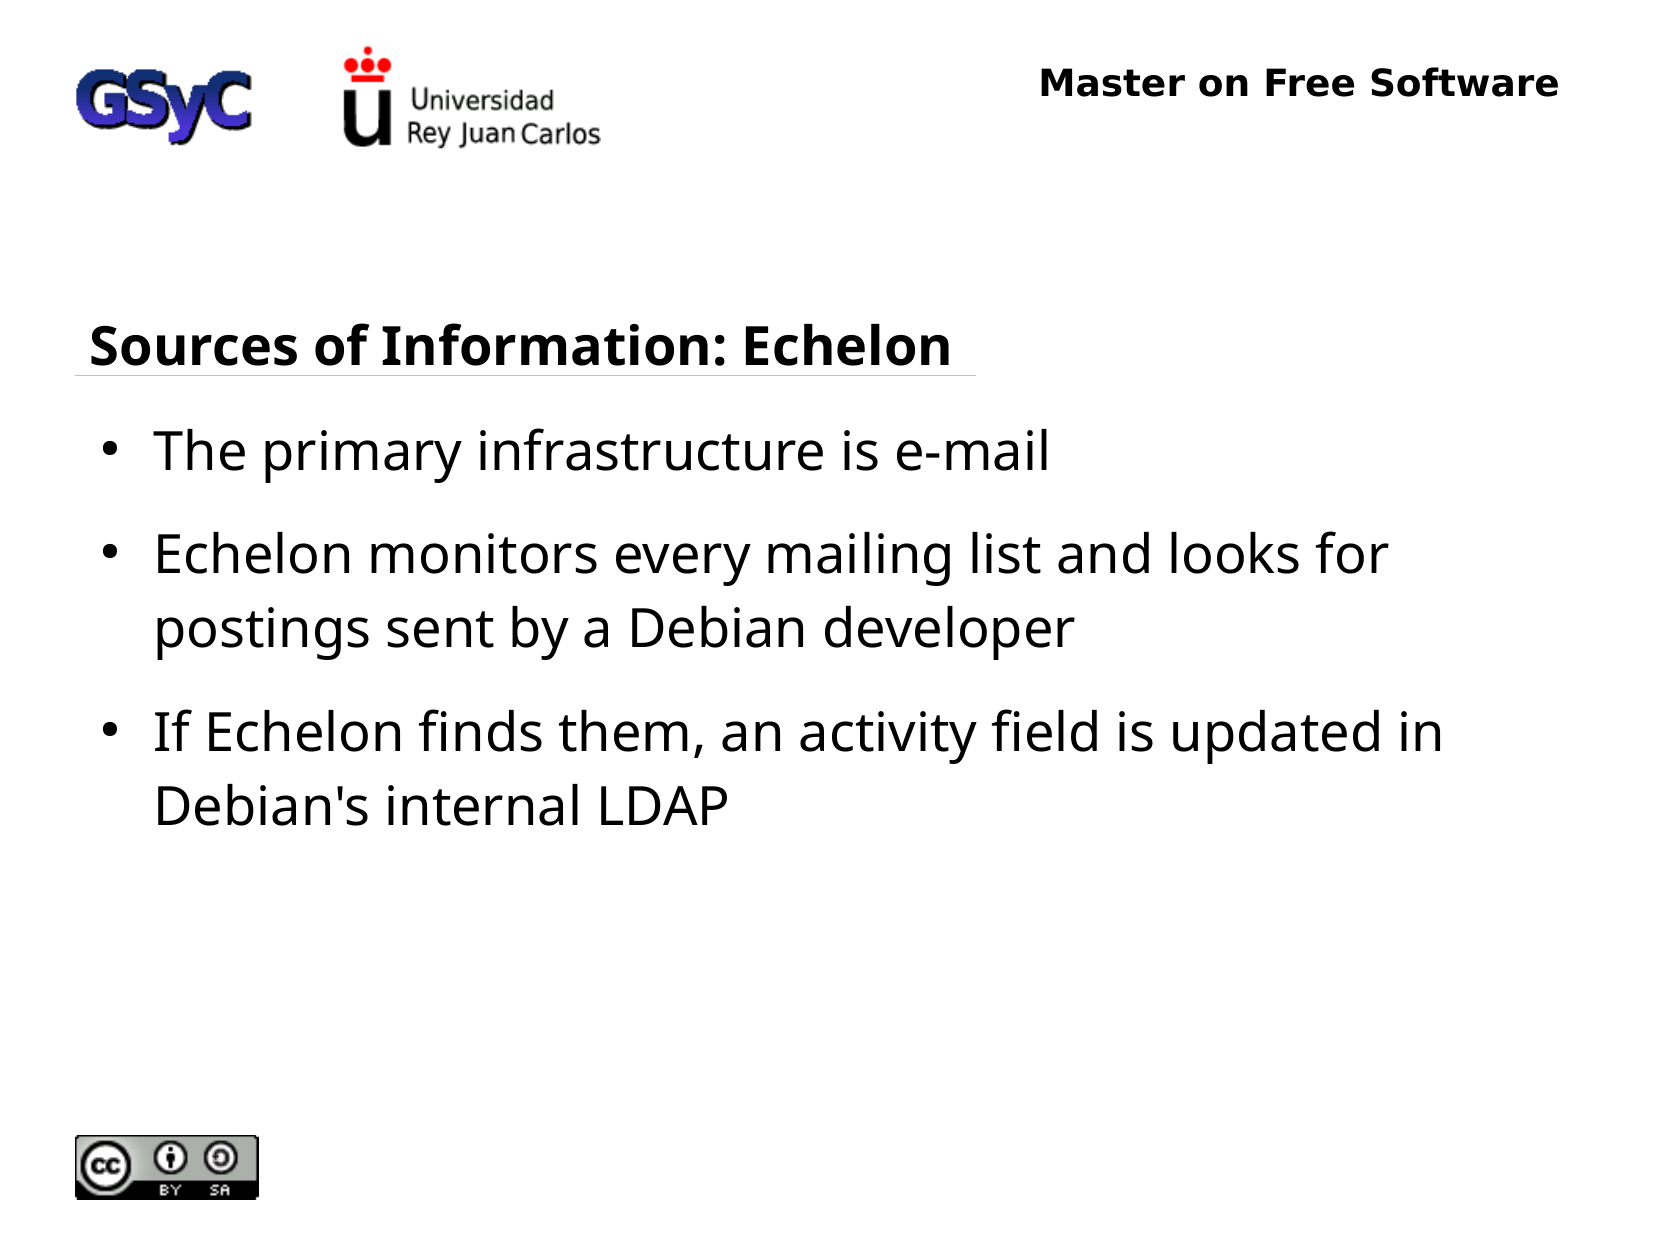

Sources of Information: Echelon
# The primary infrastructure is e-mail
Echelon monitors every mailing list and looks for postings sent by a Debian developer
If Echelon finds them, an activity field is updated in Debian's internal LDAP